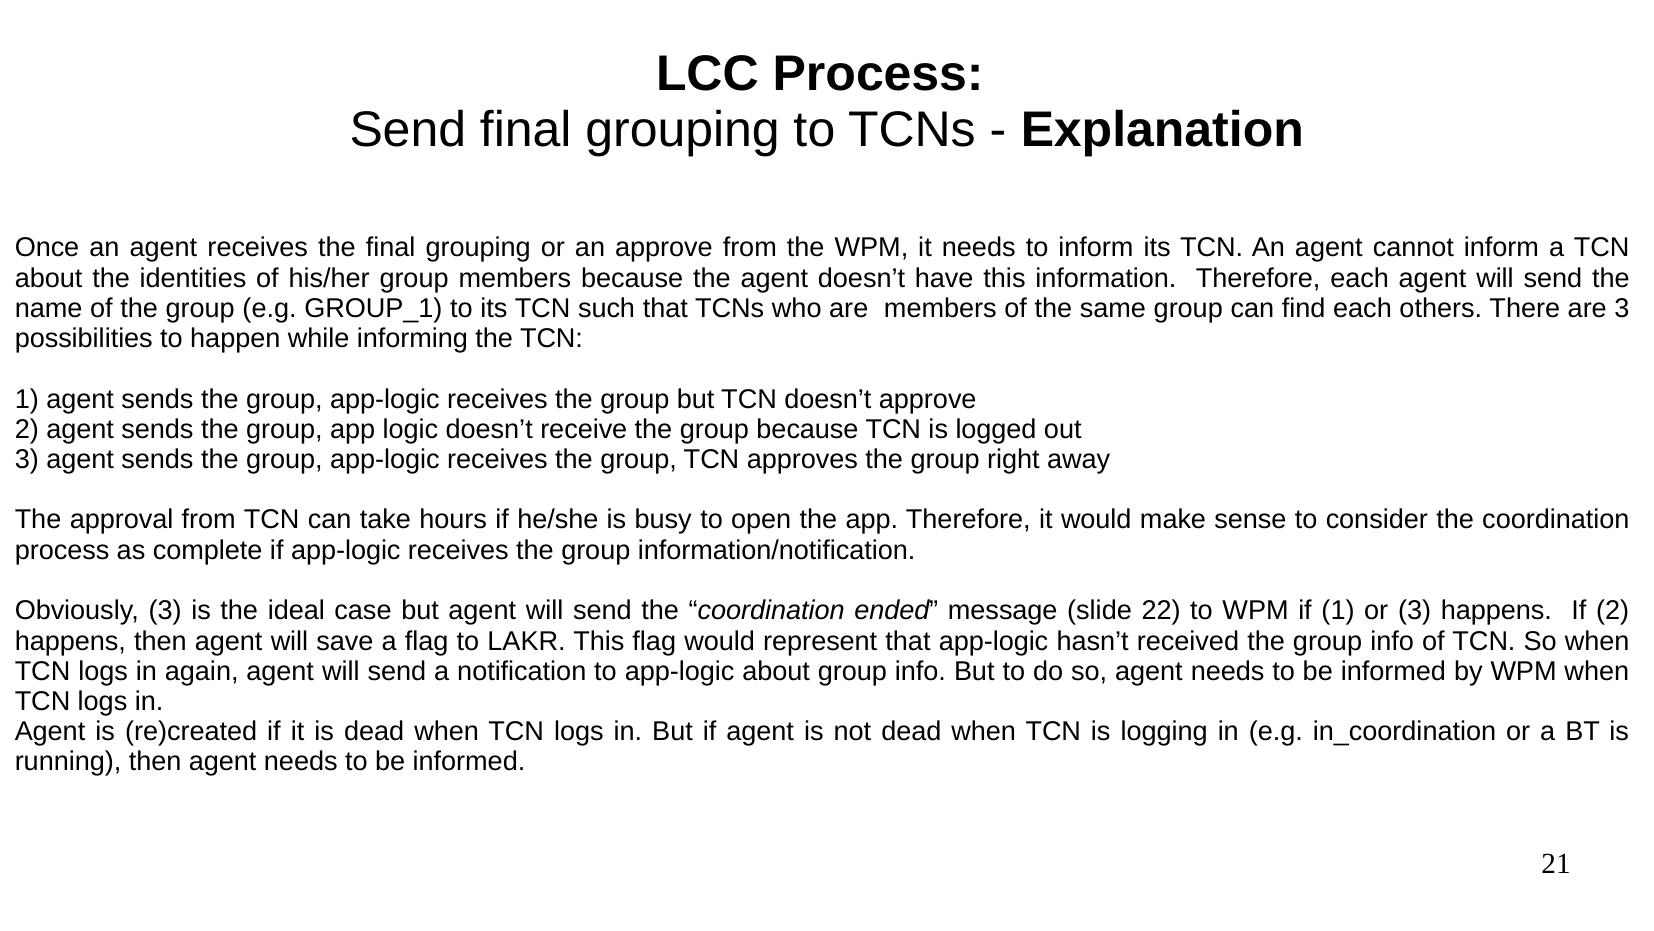

# LCC Process: Send final grouping to TCNs - Explanation
Once an agent receives the final grouping or an approve from the WPM, it needs to inform its TCN. An agent cannot inform a TCN about the identities of his/her group members because the agent doesn’t have this information. Therefore, each agent will send the name of the group (e.g. GROUP_1) to its TCN such that TCNs who are members of the same group can find each others. There are 3 possibilities to happen while informing the TCN:
1) agent sends the group, app-logic receives the group but TCN doesn’t approve
2) agent sends the group, app logic doesn’t receive the group because TCN is logged out
3) agent sends the group, app-logic receives the group, TCN approves the group right away
The approval from TCN can take hours if he/she is busy to open the app. Therefore, it would make sense to consider the coordination process as complete if app-logic receives the group information/notification.
Obviously, (3) is the ideal case but agent will send the “coordination ended” message (slide 22) to WPM if (1) or (3) happens. If (2) happens, then agent will save a flag to LAKR. This flag would represent that app-logic hasn’t received the group info of TCN. So when TCN logs in again, agent will send a notification to app-logic about group info. But to do so, agent needs to be informed by WPM when TCN logs in.
Agent is (re)created if it is dead when TCN logs in. But if agent is not dead when TCN is logging in (e.g. in_coordination or a BT is running), then agent needs to be informed.
21